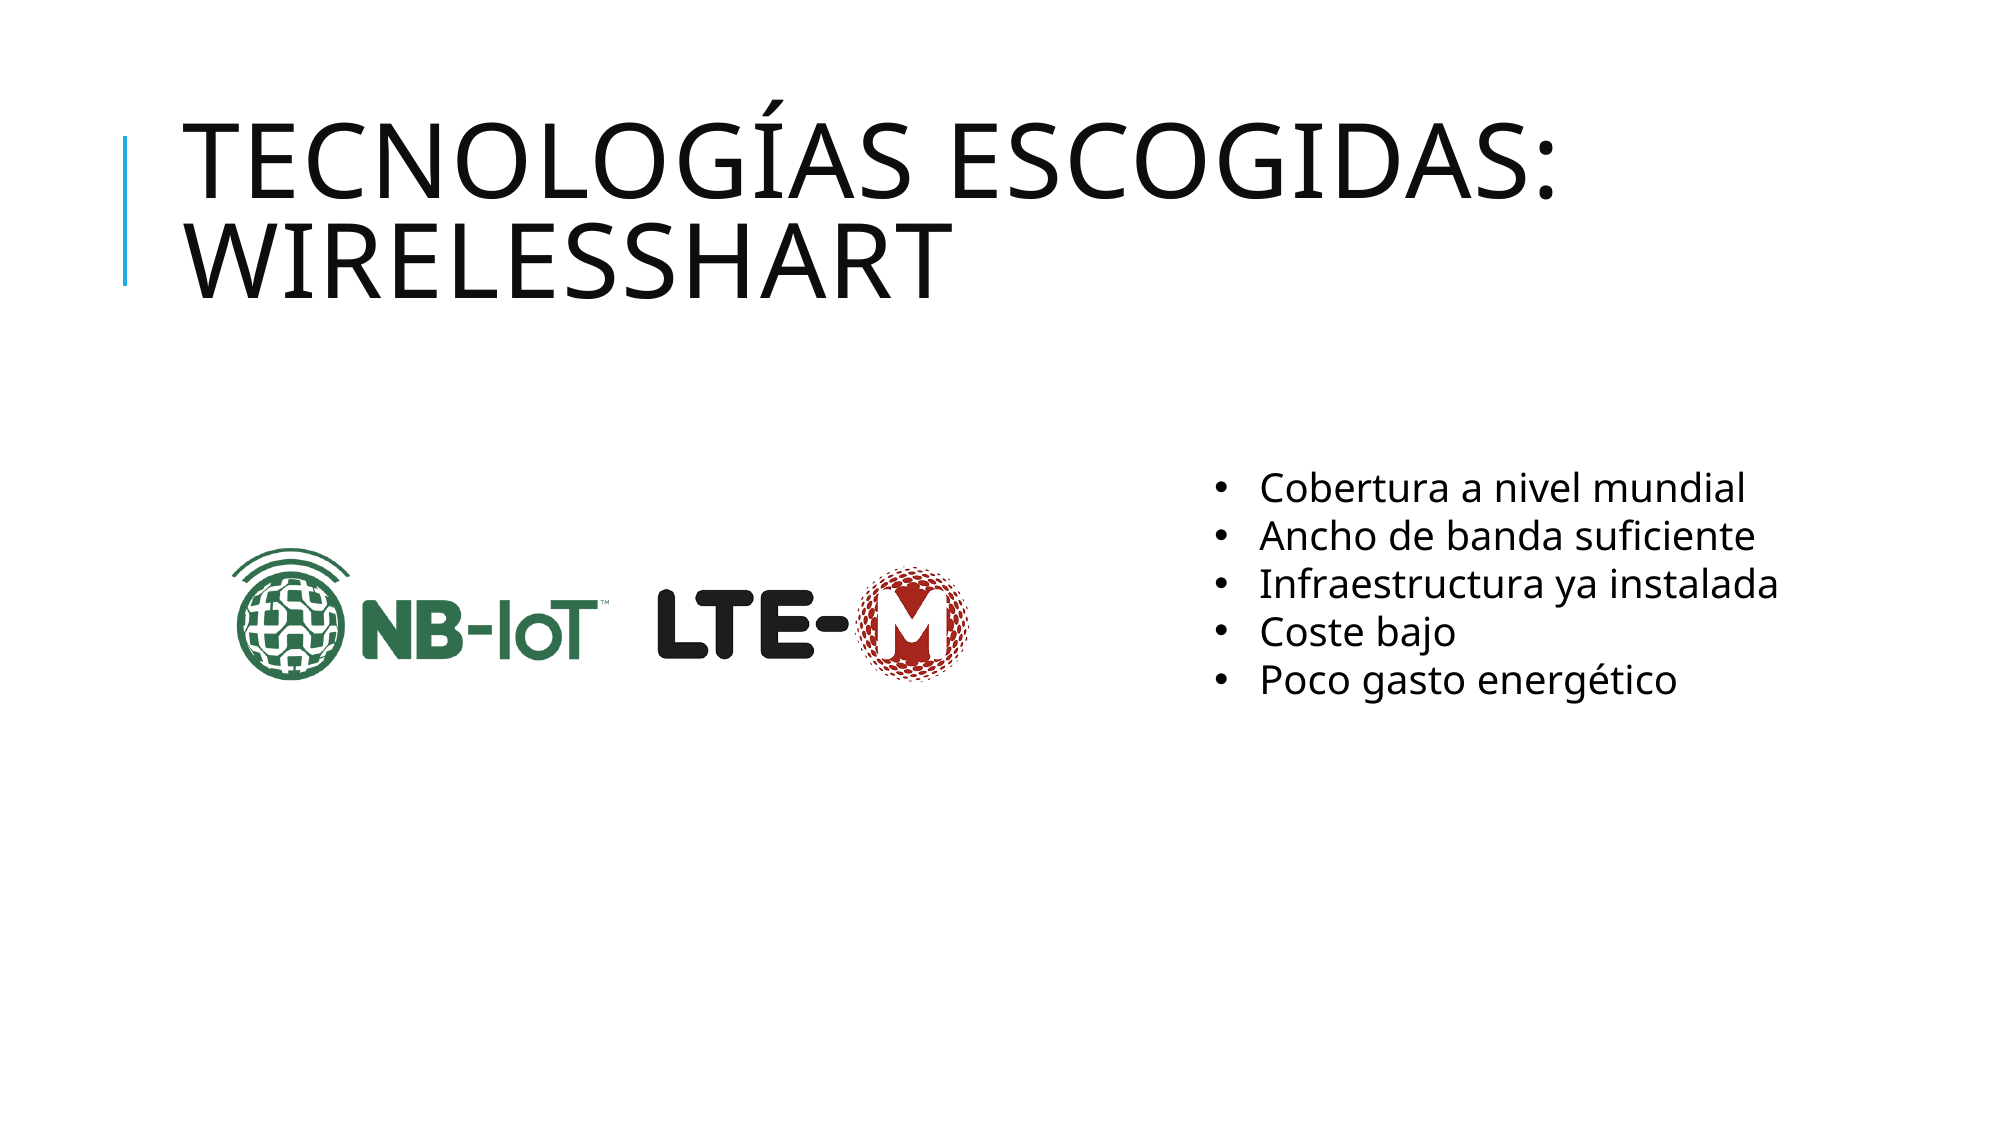

# Tecnologías escogidas: Wirelesshart
Cobertura a nivel mundial
Ancho de banda suficiente
Infraestructura ya instalada
Coste bajo
Poco gasto energético